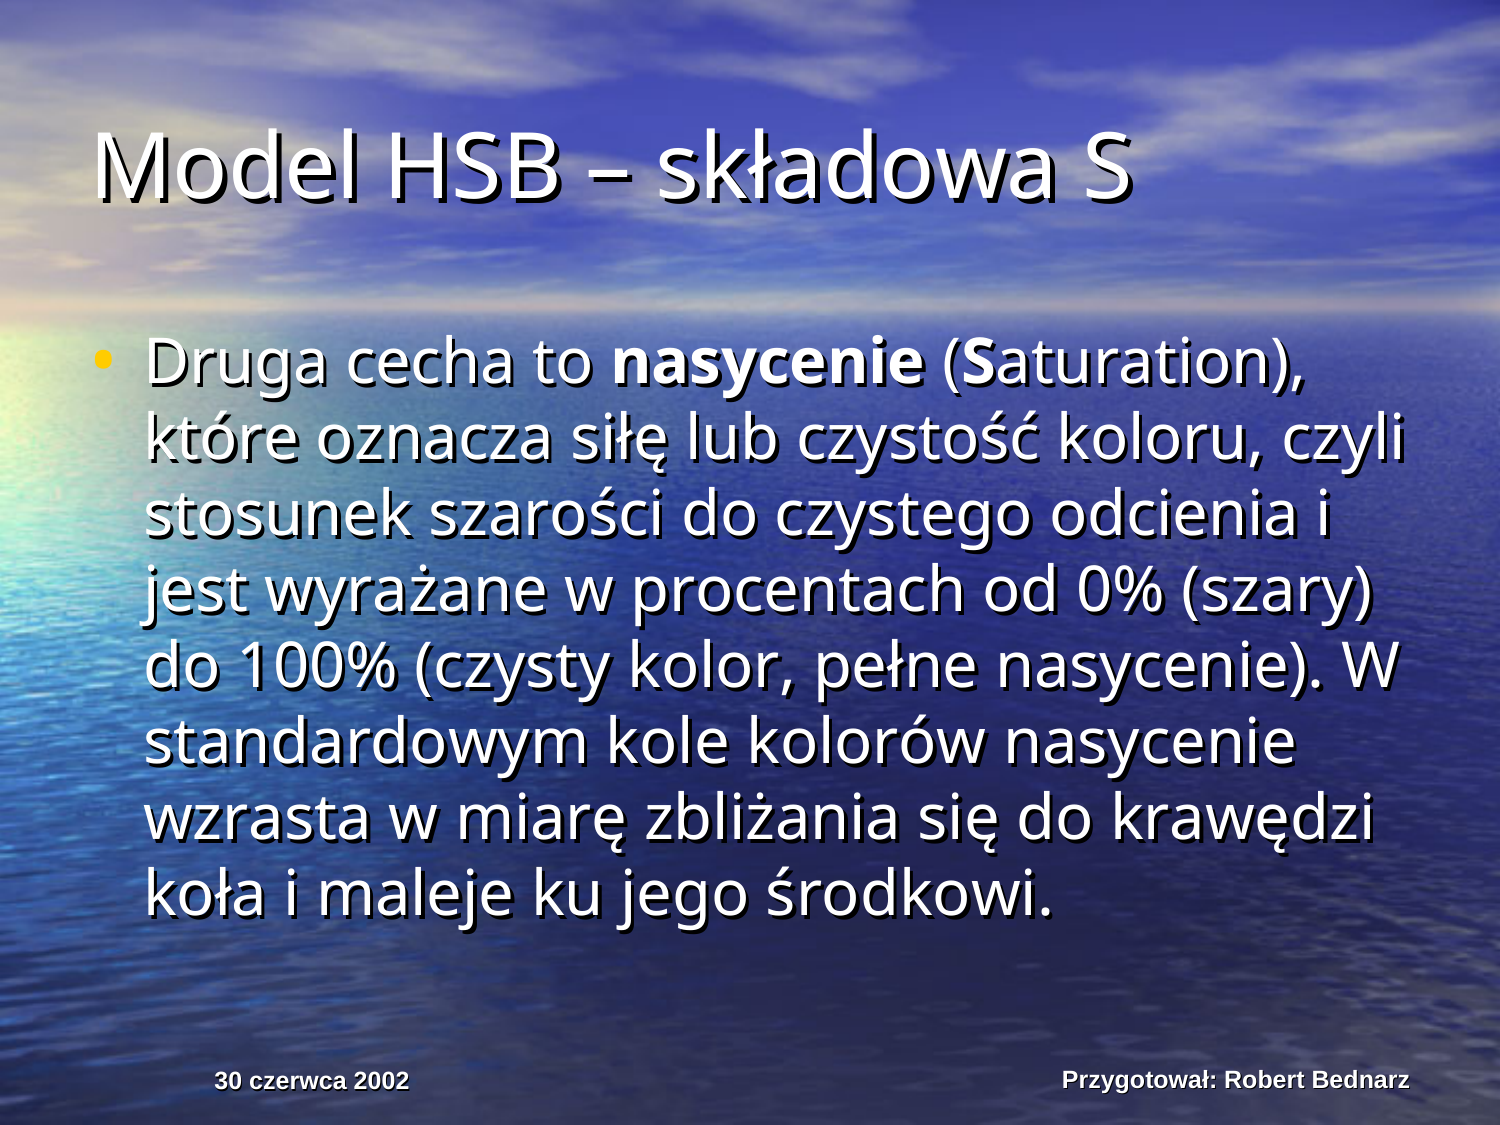

# Model HSB – składowa S
Druga cecha to nasycenie (Saturation), które oznacza siłę lub czystość koloru, czyli stosunek szarości do czystego odcienia i jest wyrażane w procentach od 0% (szary) do 100% (czysty kolor, pełne nasycenie). W standardowym kole kolorów nasycenie wzrasta w miarę zbliżania się do krawędzi koła i maleje ku jego środkowi.